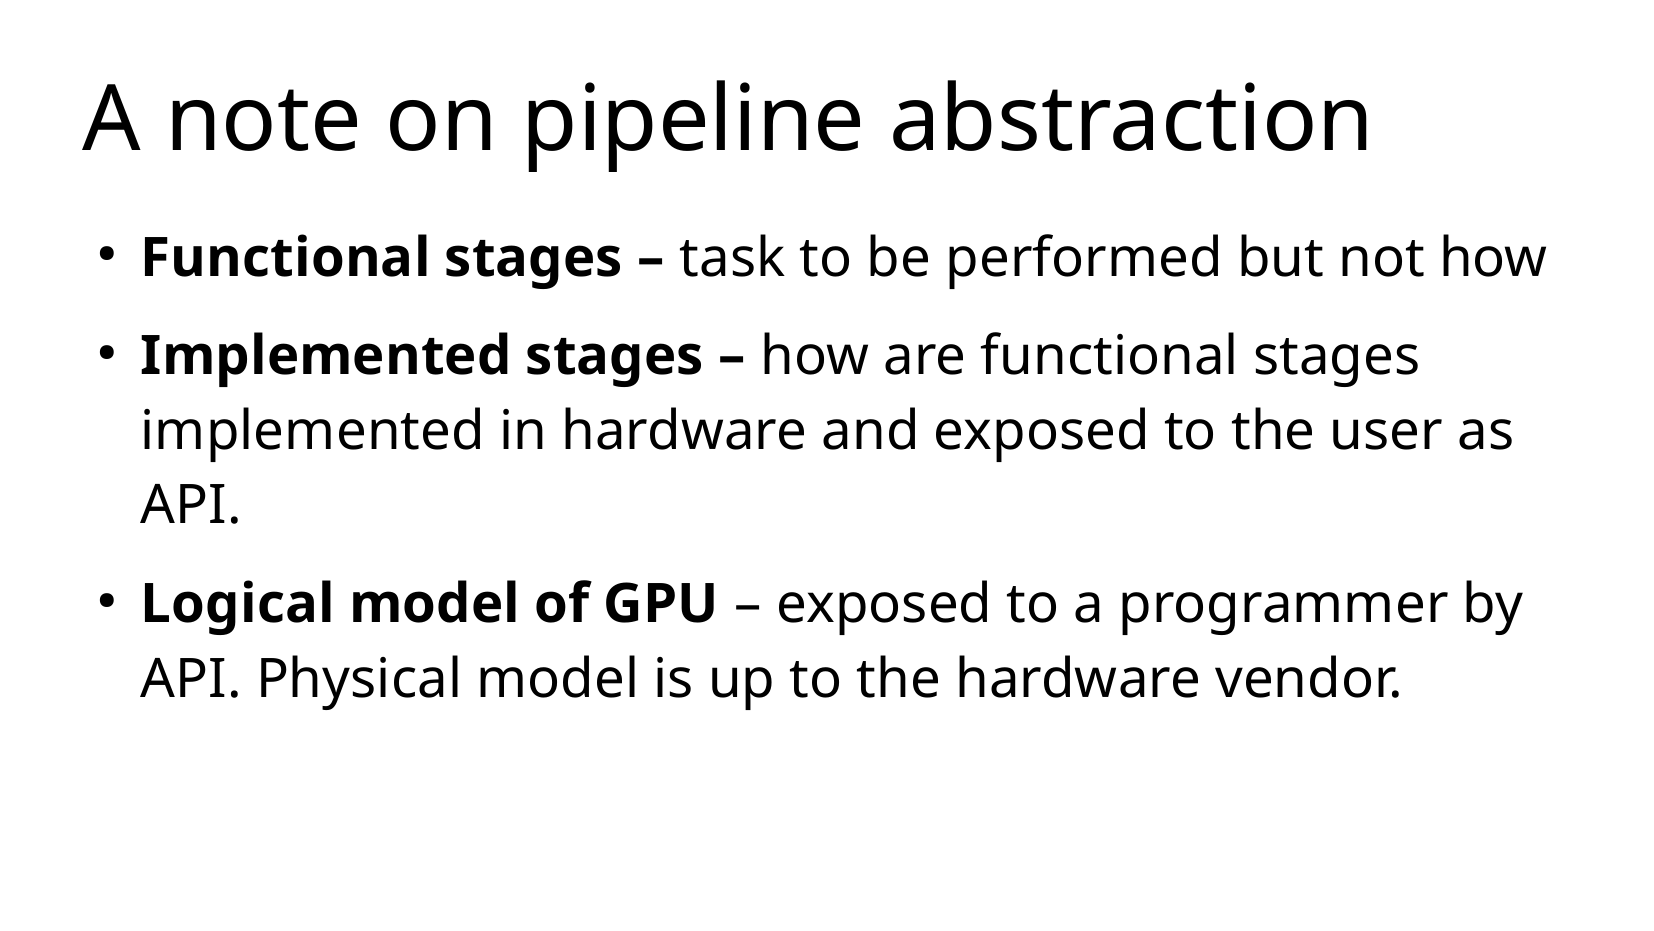

# A note on pipeline abstraction
Functional stages – task to be performed but not how
Implemented stages – how are functional stages implemented in hardware and exposed to the user as API.
Logical model of GPU – exposed to a programmer by API. Physical model is up to the hardware vendor.